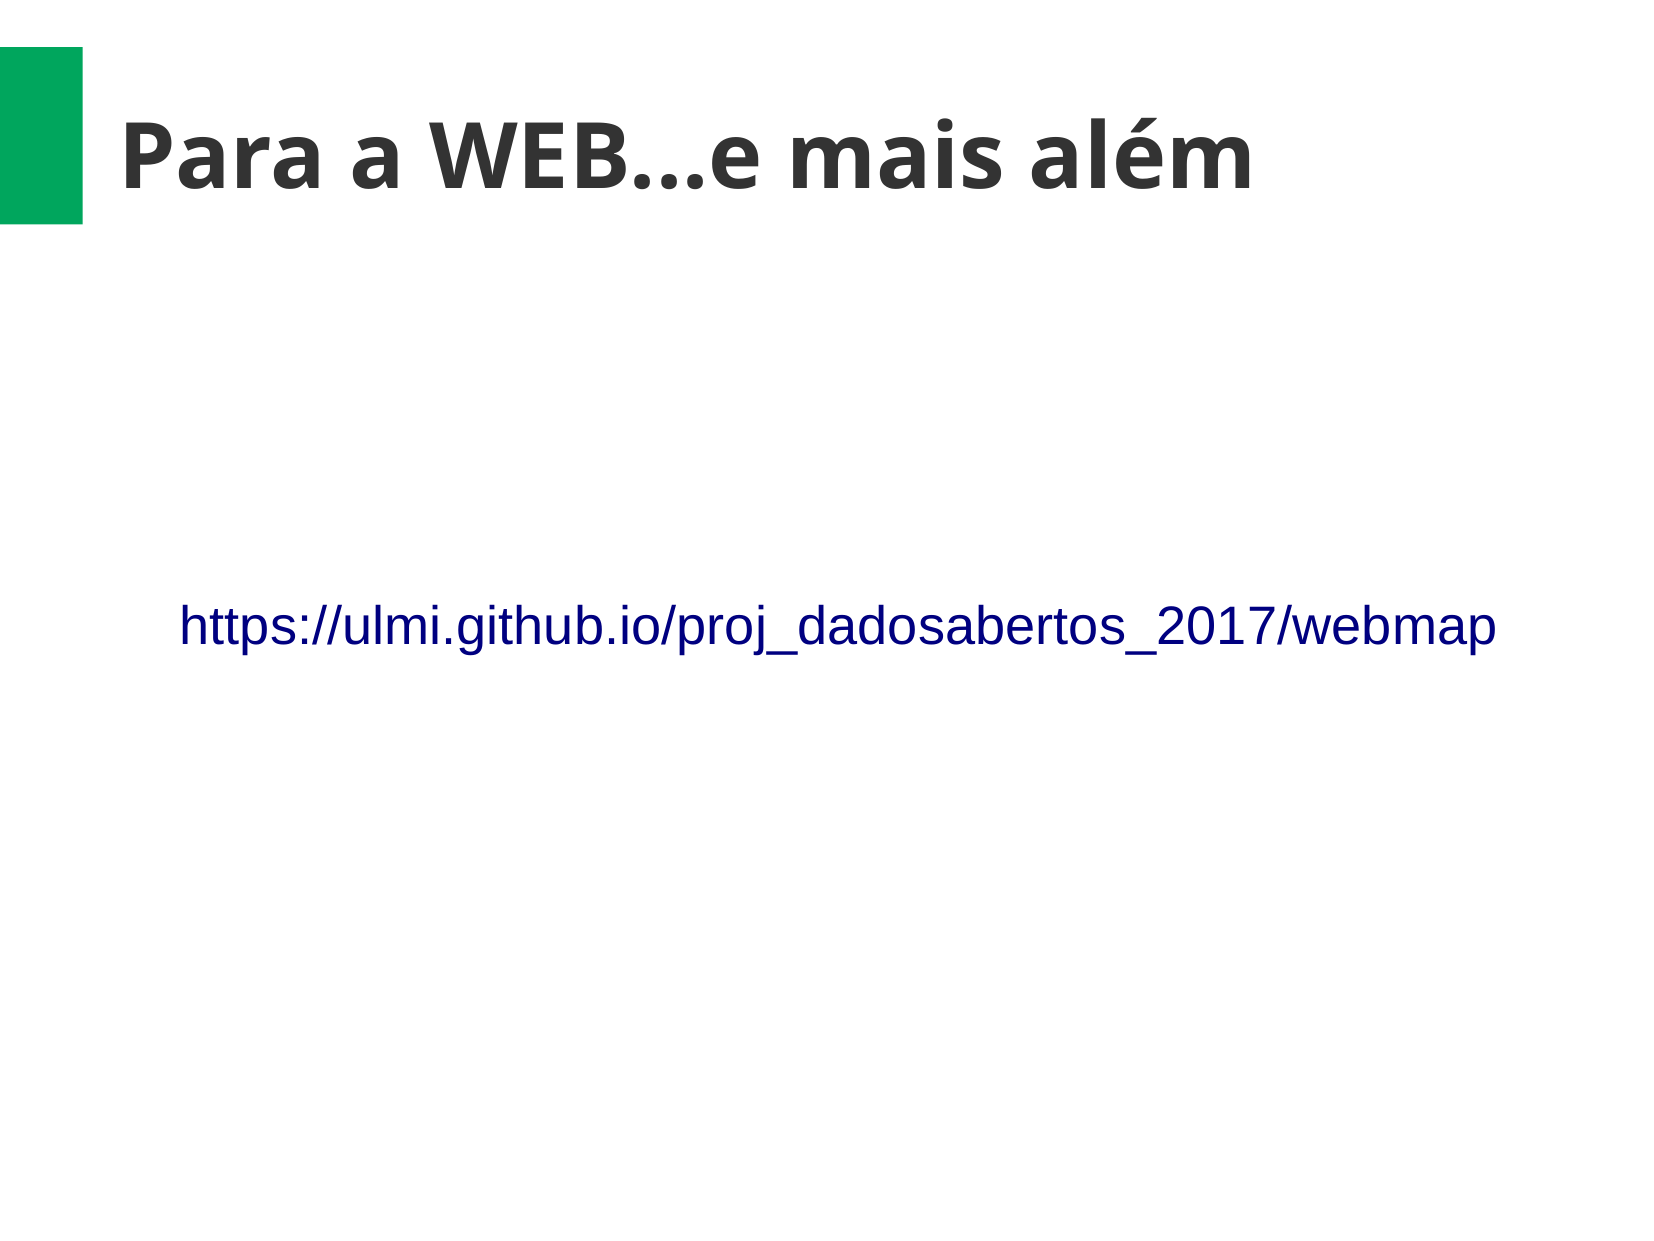

# Para a WEB...e mais além
https://ulmi.github.io/proj_dadosabertos_2017/webmap